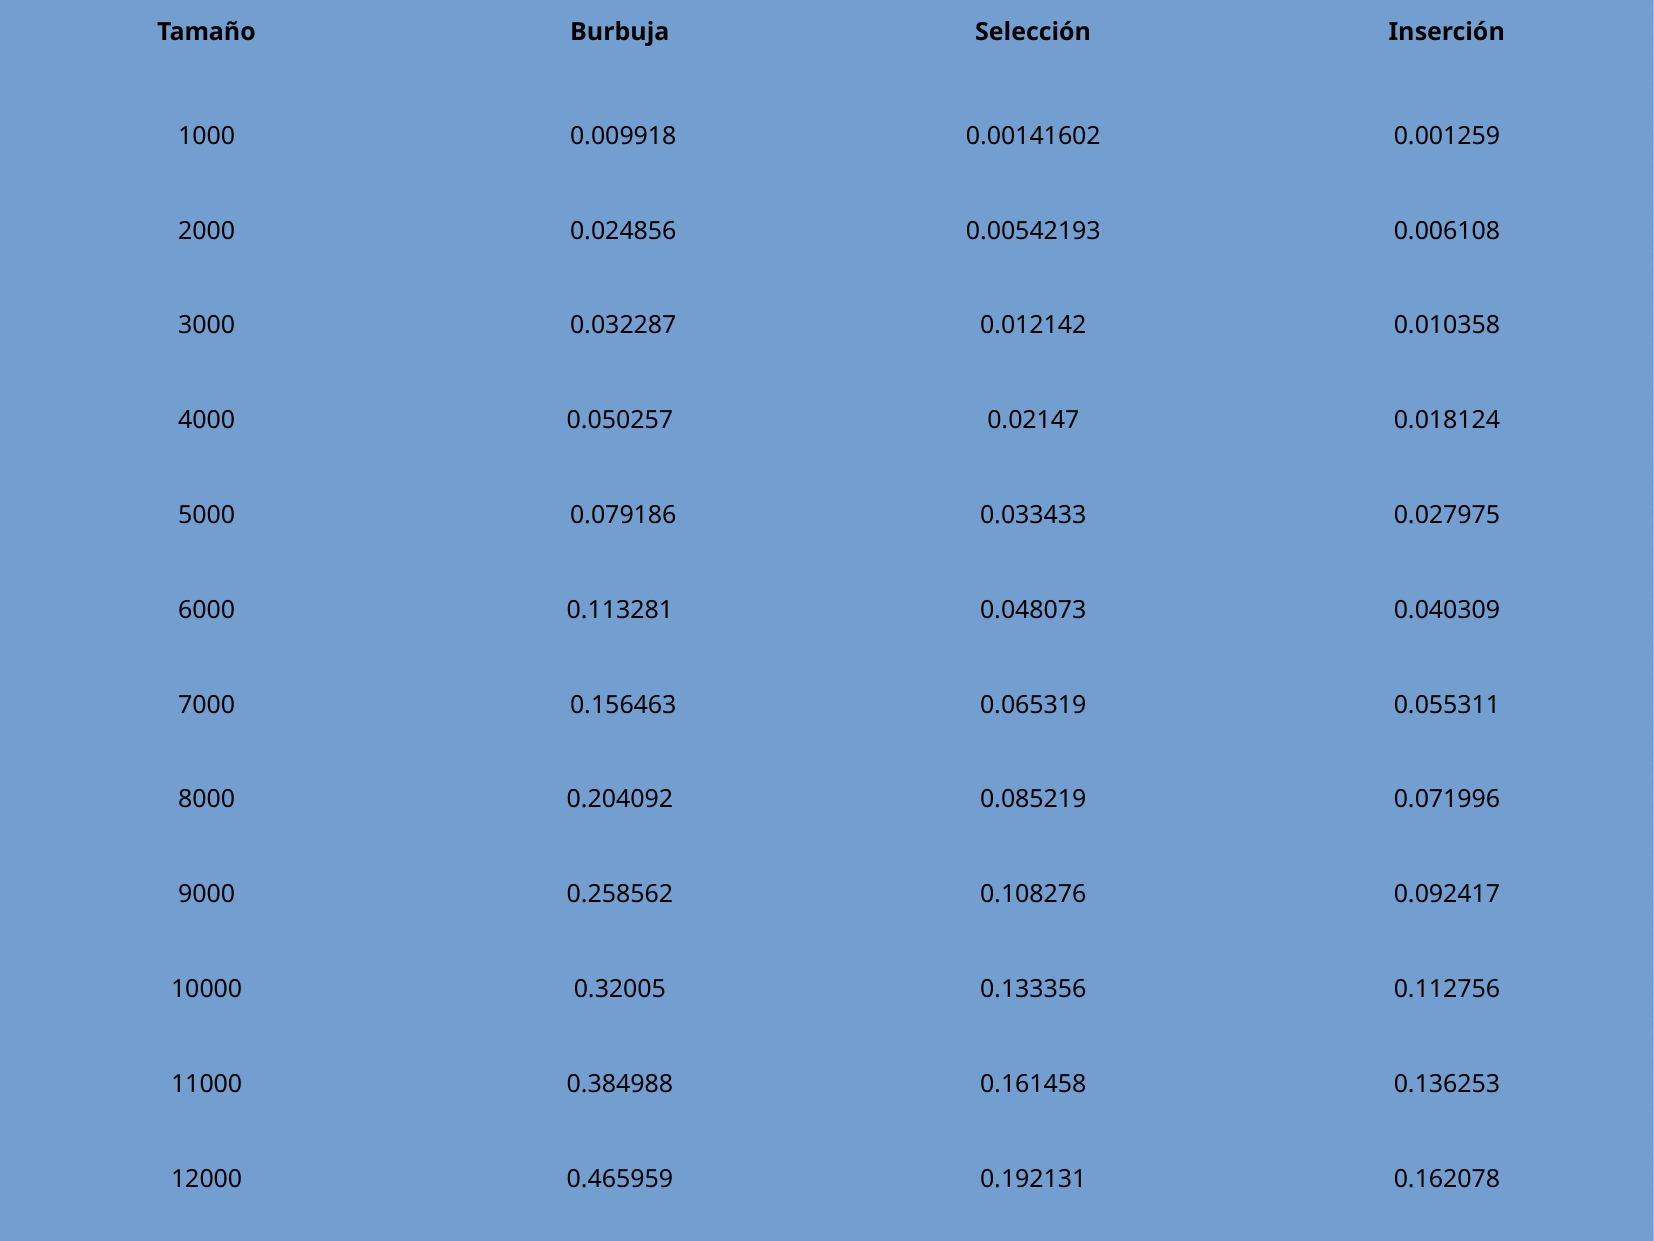

| Tamaño | Burbuja | Selección | Inserción |
| --- | --- | --- | --- |
| 1000 | 0.009918 | 0.00141602 | 0.001259 |
| 2000 | 0.024856 | 0.00542193 | 0.006108 |
| 3000 | 0.032287 | 0.012142 | 0.010358 |
| 4000 | 0.050257 | 0.02147 | 0.018124 |
| 5000 | 0.079186 | 0.033433 | 0.027975 |
| 6000 | 0.113281 | 0.048073 | 0.040309 |
| 7000 | 0.156463 | 0.065319 | 0.055311 |
| 8000 | 0.204092 | 0.085219 | 0.071996 |
| 9000 | 0.258562 | 0.108276 | 0.092417 |
| 10000 | 0.32005 | 0.133356 | 0.112756 |
| 11000 | 0.384988 | 0.161458 | 0.136253 |
| 12000 | 0.465959 | 0.192131 | 0.162078 |
#